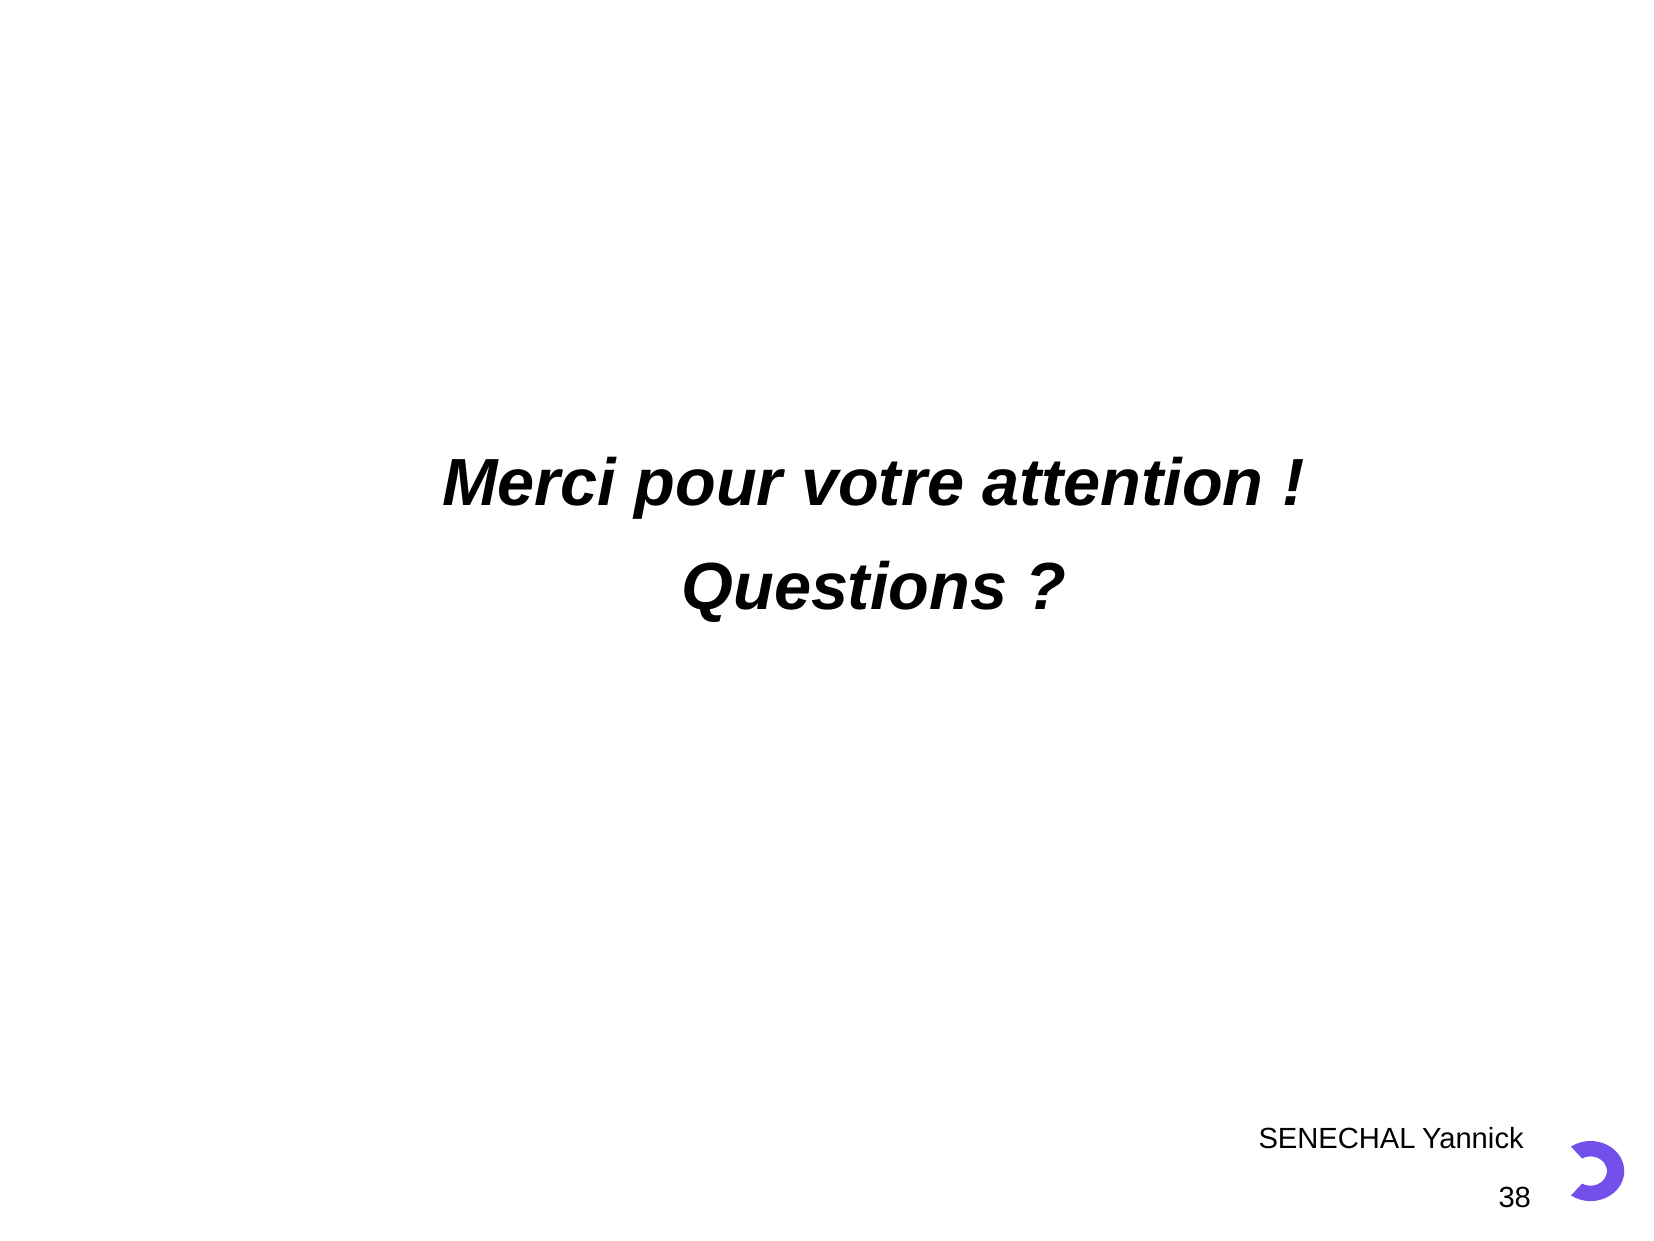

# Merci pour votre attention !
Questions ?
SENECHAL Yannick
38